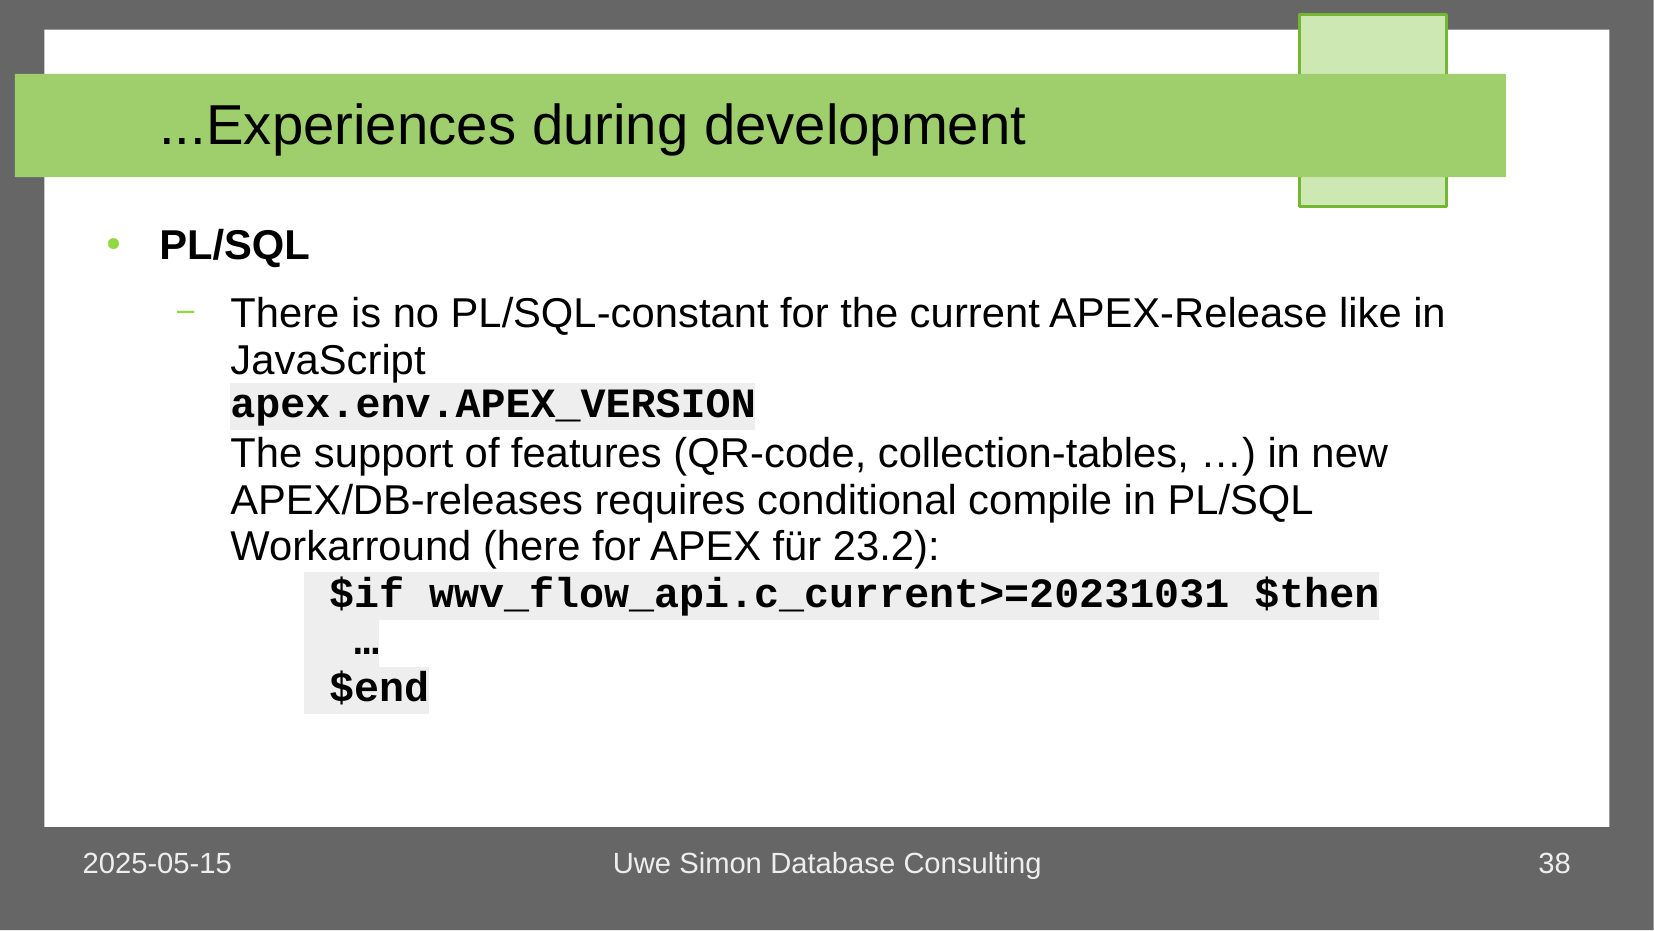

# ...Experiences during development
PL/SQL
There is no PL/SQL-constant for the current APEX-Release like in JavaScript
apex.env.APEX_VERSION
The support of features (QR-code, collection-tables, …) in new APEX/DB-releases requires conditional compile in PL/SQL
Workarround (here for APEX für 23.2):
	 $if wwv_flow_api.c_current>=20231031 $then
	 …
	 $end
2024-04-24
Uwe Simon Database Consulting
38